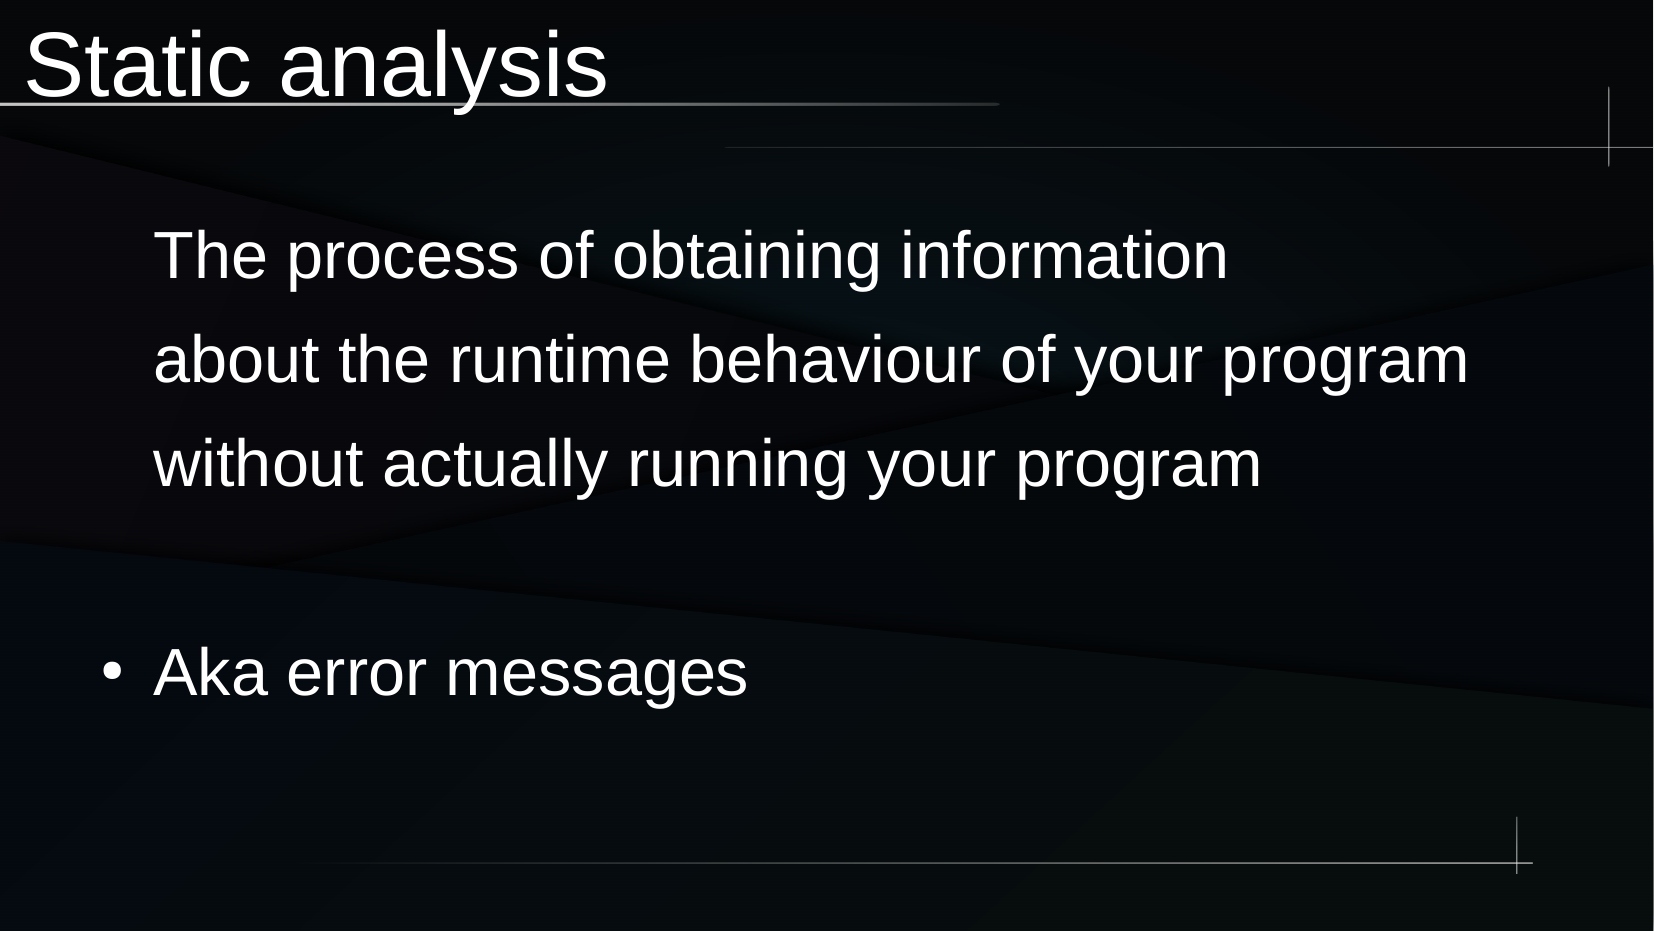

# Static analysis
The process of obtaining information
about the runtime behaviour of your program
without actually running your program
Aka error messages